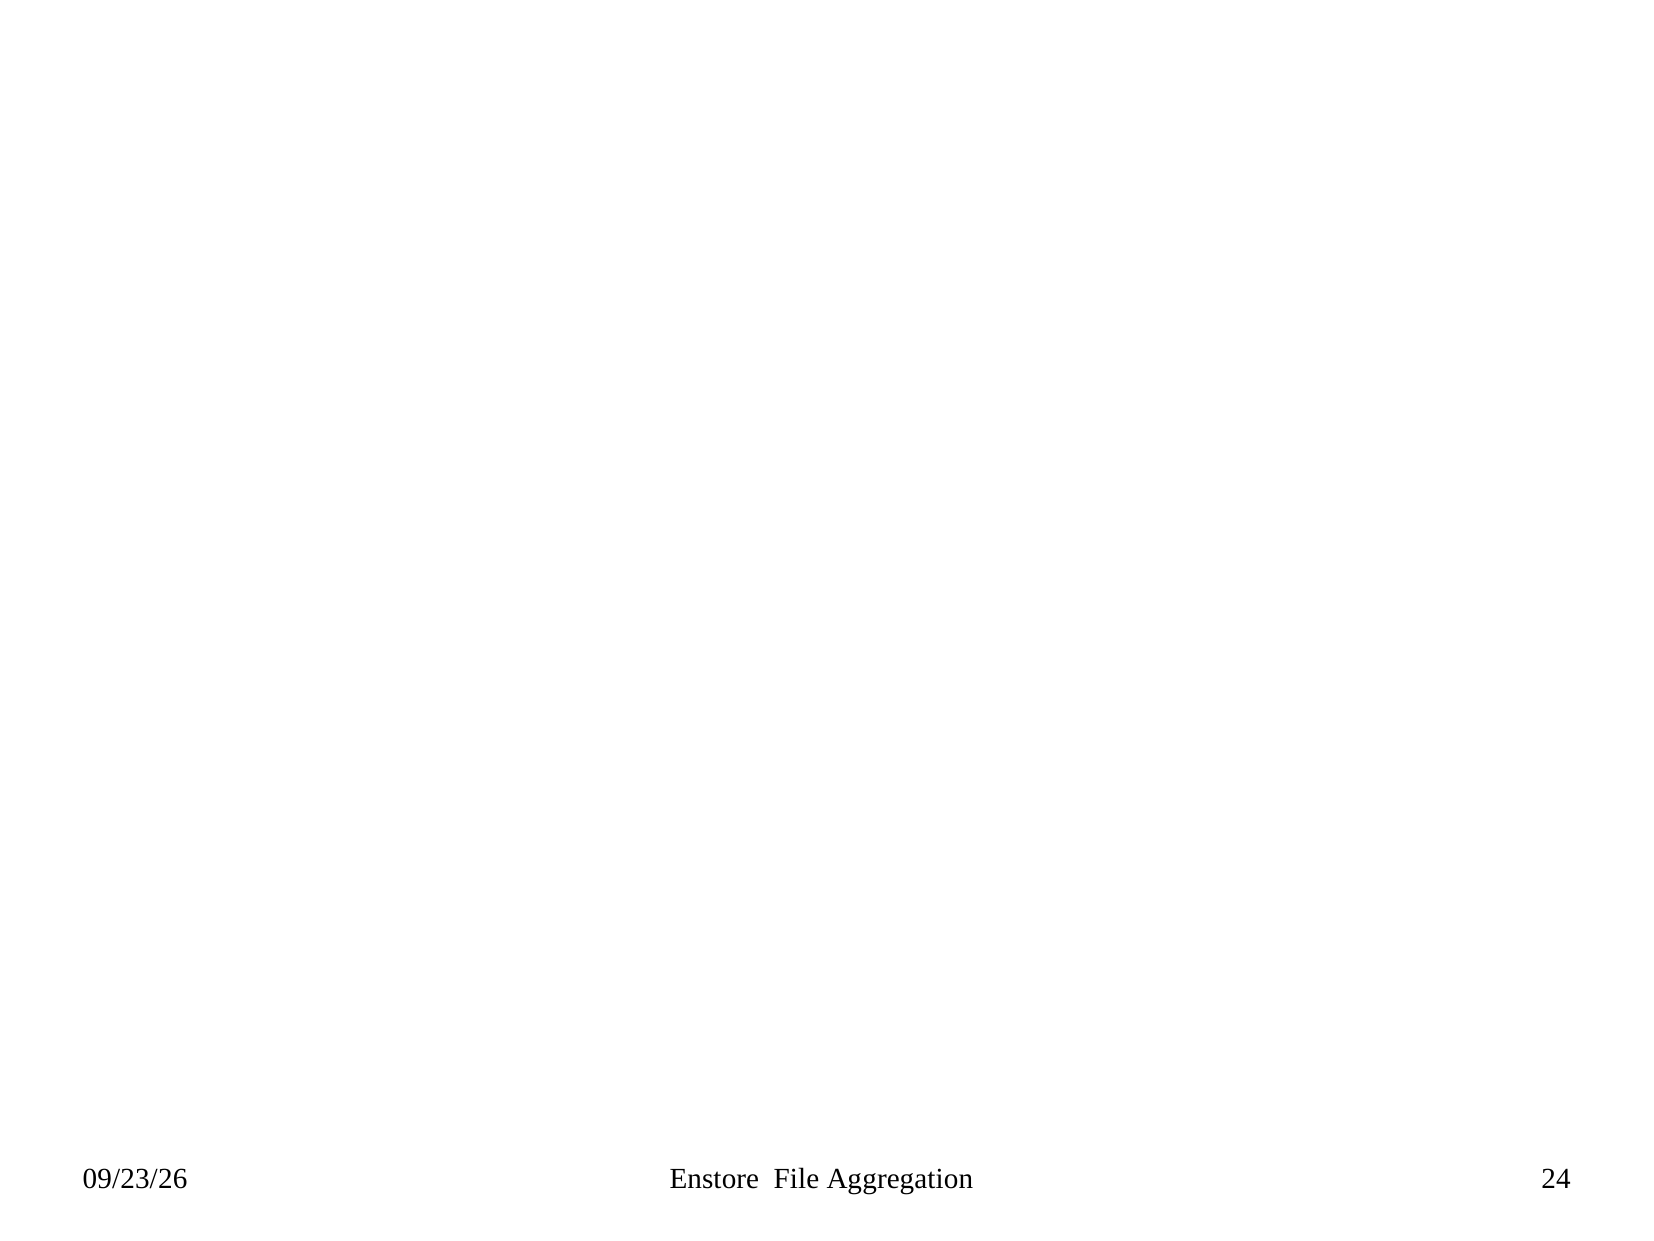

# Encp option
--enable-redirection – for write requests communicate with Library Manager Director for the “correct” Library Manager based om the policy for a given (from pnfs tag) Library Manager
Enstore File Aggregation
24